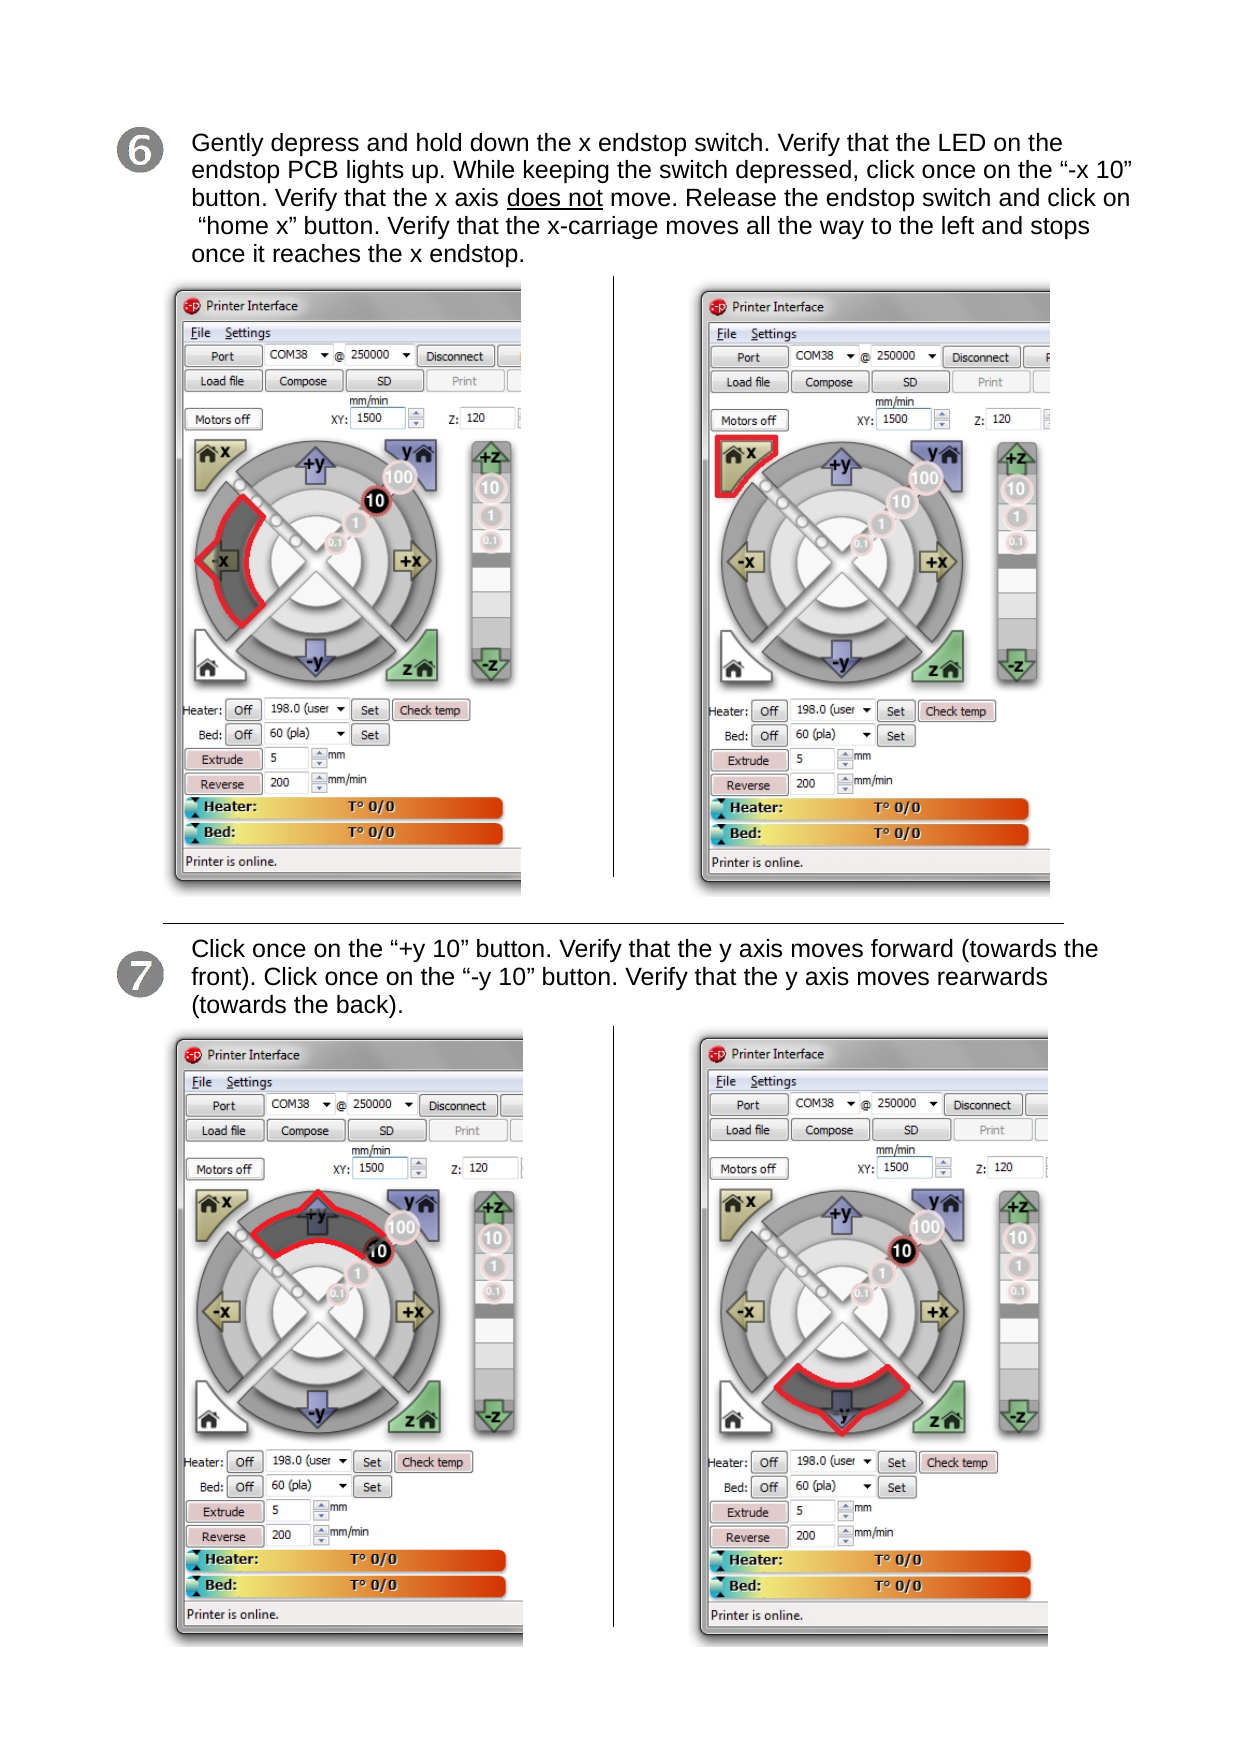

Gently depress and hold down the x endstop switch. Verify that the LED on the endstop PCB lights up. While keeping the switch depressed, click once on the “-x 10” button. Verify that the x axis does not move. Release the endstop switch and click on “home x” button. Verify that the x-carriage moves all the way to the left and stops once it reaches the x endstop.
Click once on the “+y 10” button. Verify that the y axis moves forward (towards the front). Click once on the “-y 10” button. Verify that the y axis moves rearwards (towards the back).